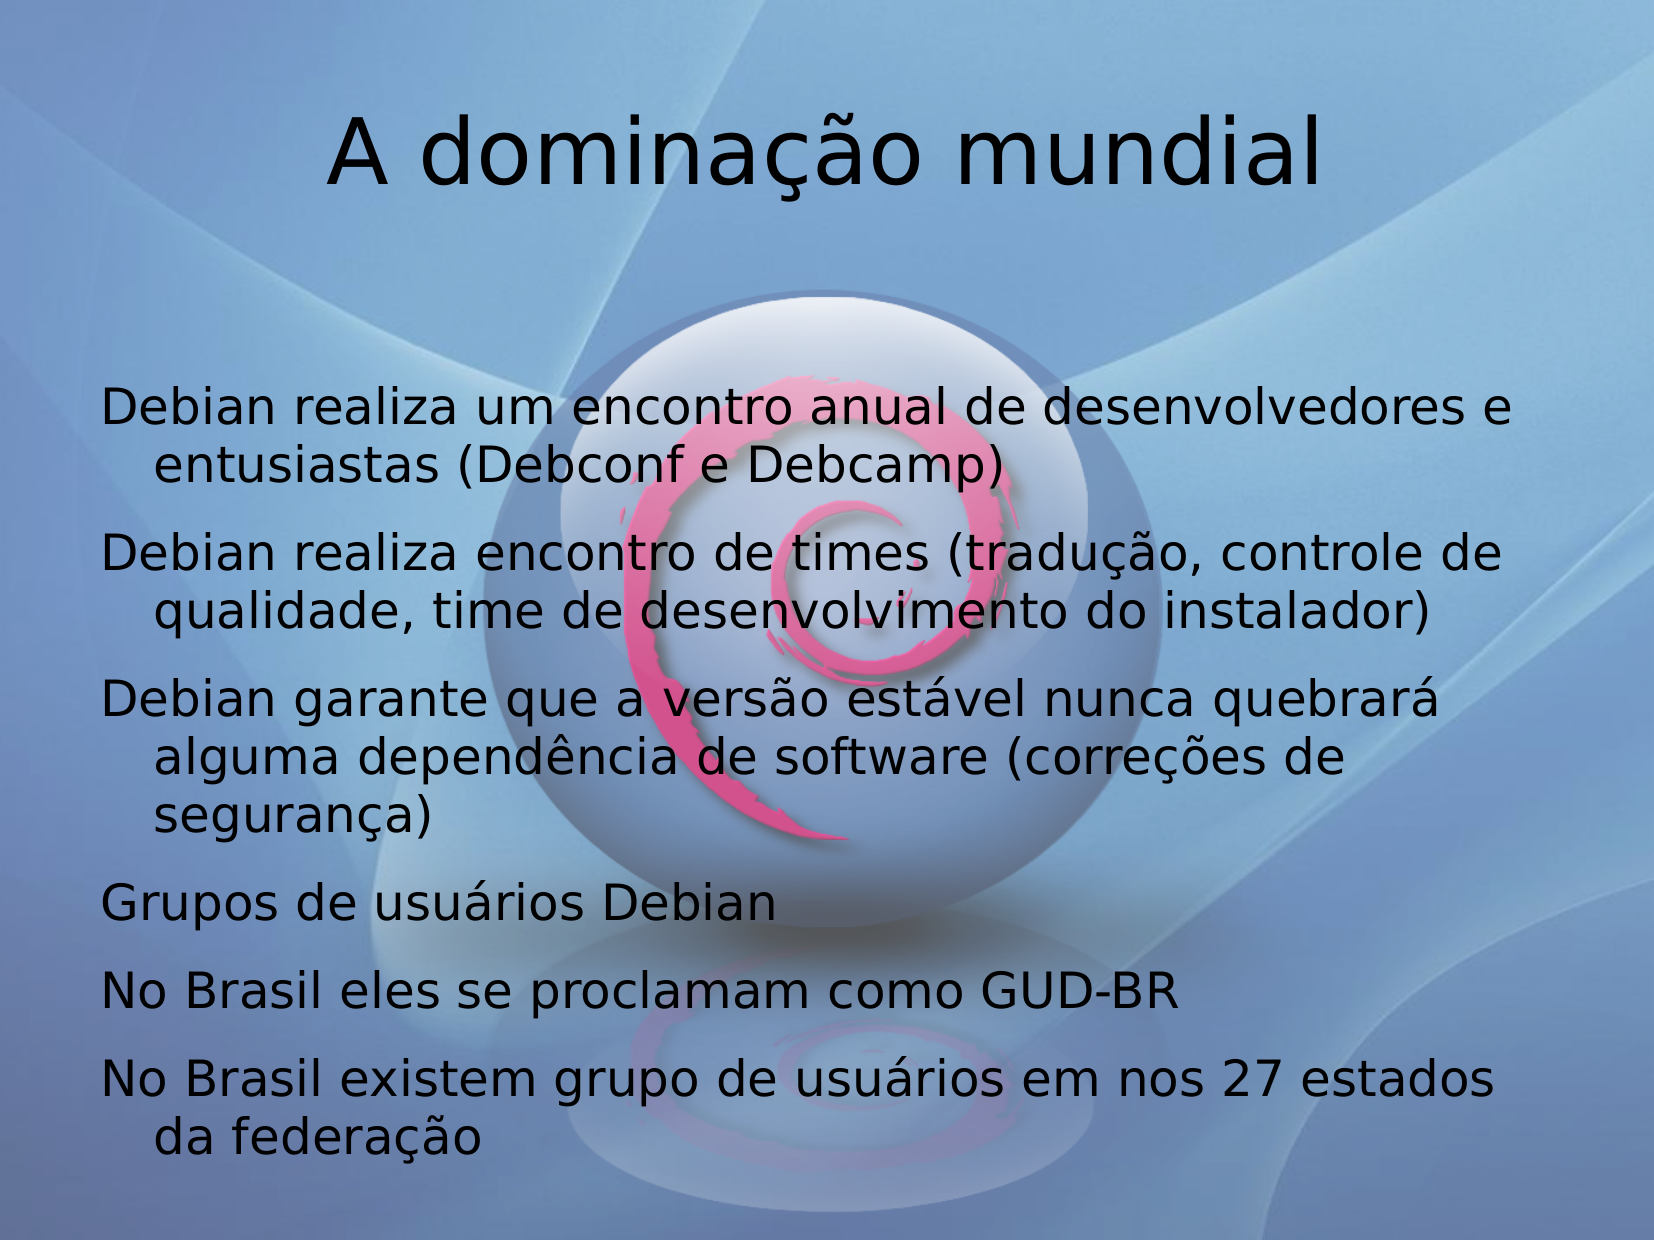

# A dominação mundial
Debian realiza um encontro anual de desenvolvedores e entusiastas (Debconf e Debcamp)
Debian realiza encontro de times (tradução, controle de qualidade, time de desenvolvimento do instalador)
Debian garante que a versão estável nunca quebrará alguma dependência de software (correções de segurança)
Grupos de usuários Debian
No Brasil eles se proclamam como GUD-BR
No Brasil existem grupo de usuários em nos 27 estados da federação